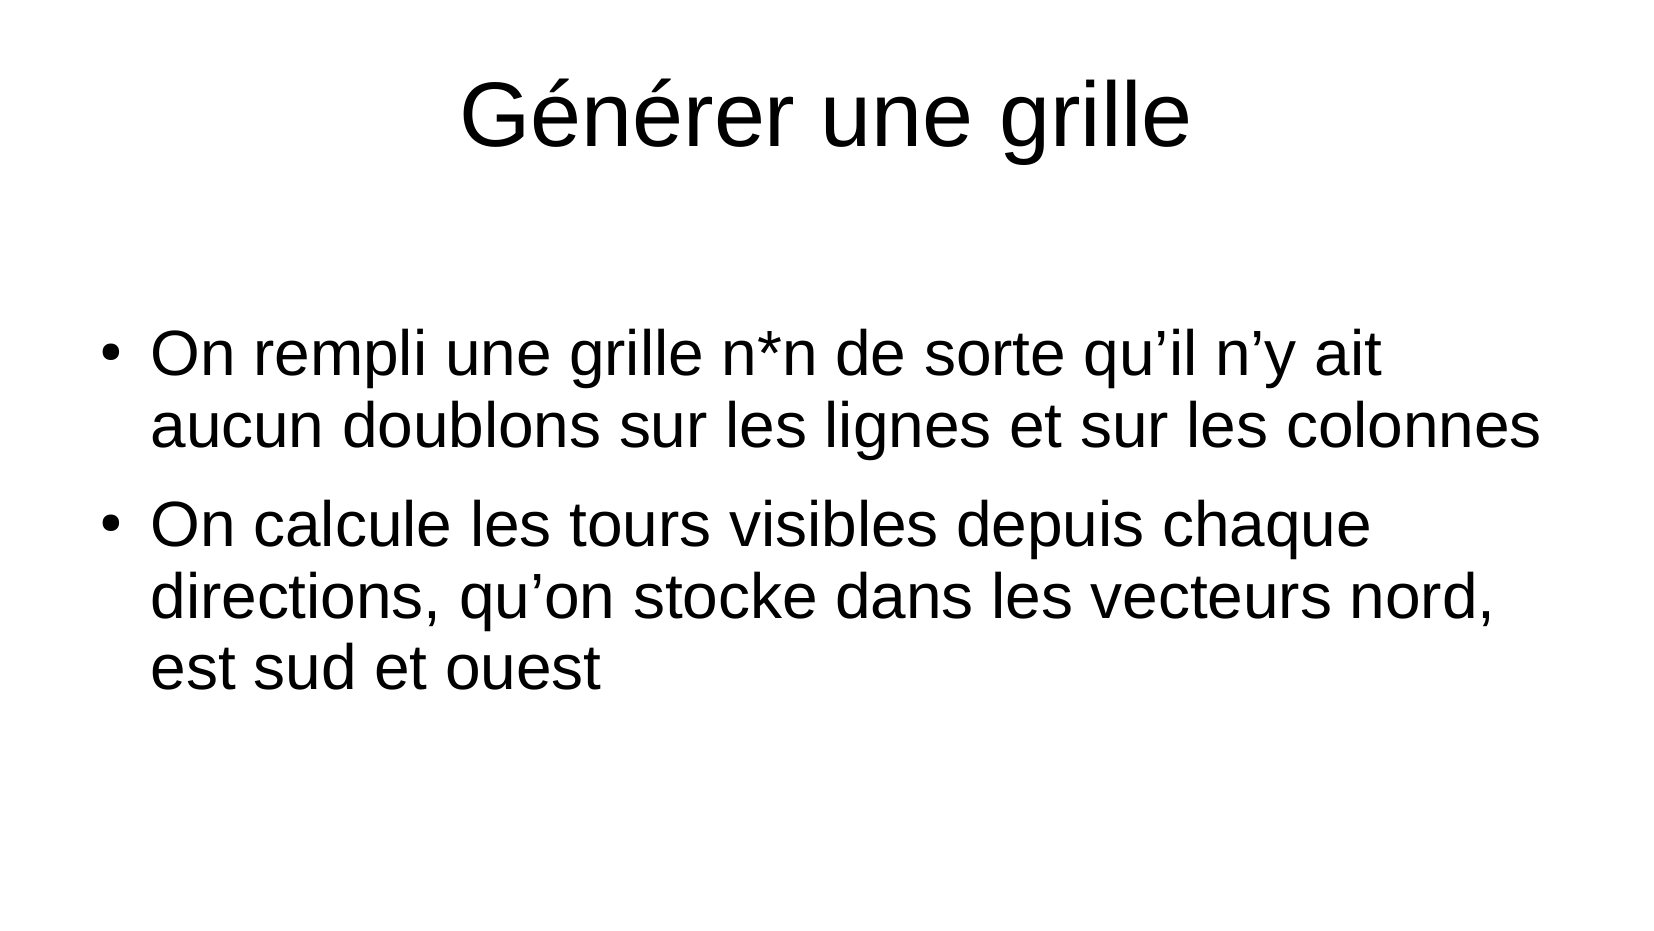

# Générer une grille
On rempli une grille n*n de sorte qu’il n’y ait aucun doublons sur les lignes et sur les colonnes
On calcule les tours visibles depuis chaque directions, qu’on stocke dans les vecteurs nord, est sud et ouest